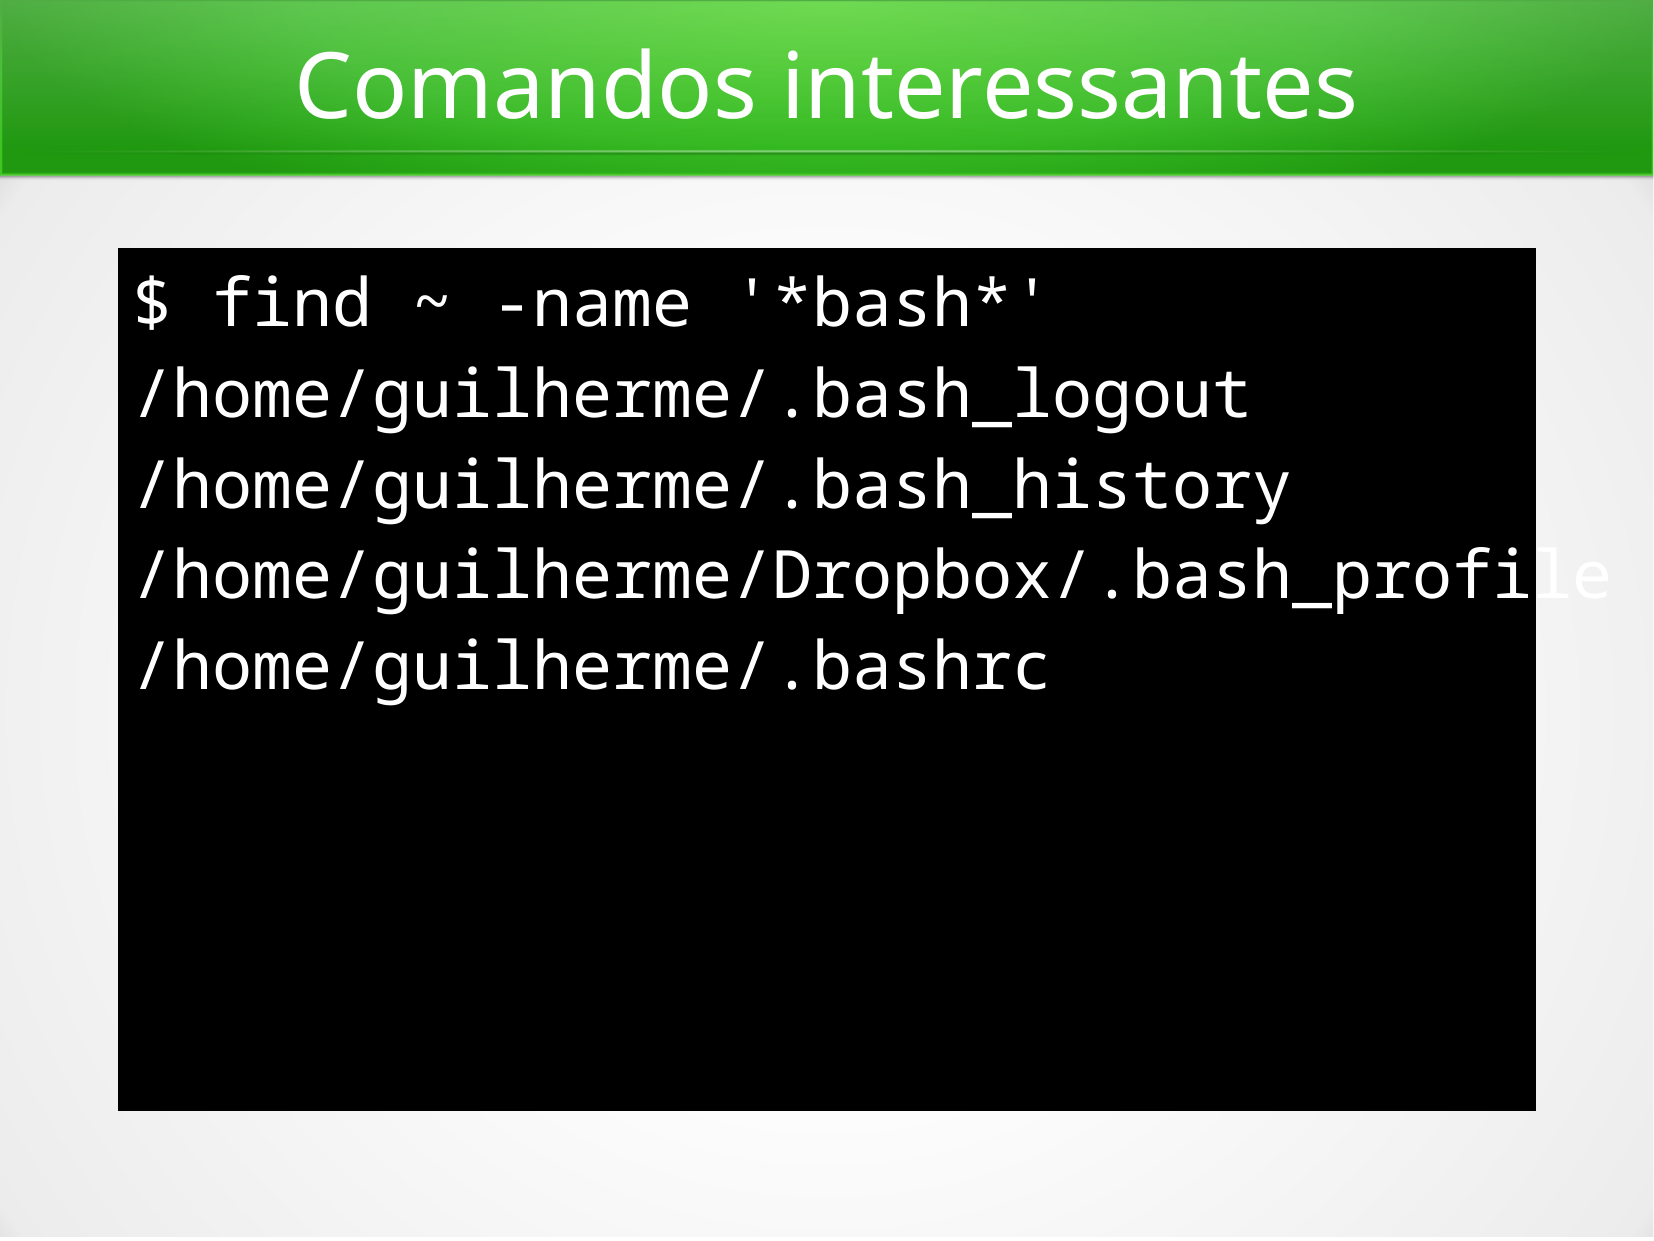

# Comandos interessantes
$ find ~ -name '*bash*'
/home/guilherme/.bash_logout
/home/guilherme/.bash_history
/home/guilherme/Dropbox/.bash_profile
/home/guilherme/.bashrc